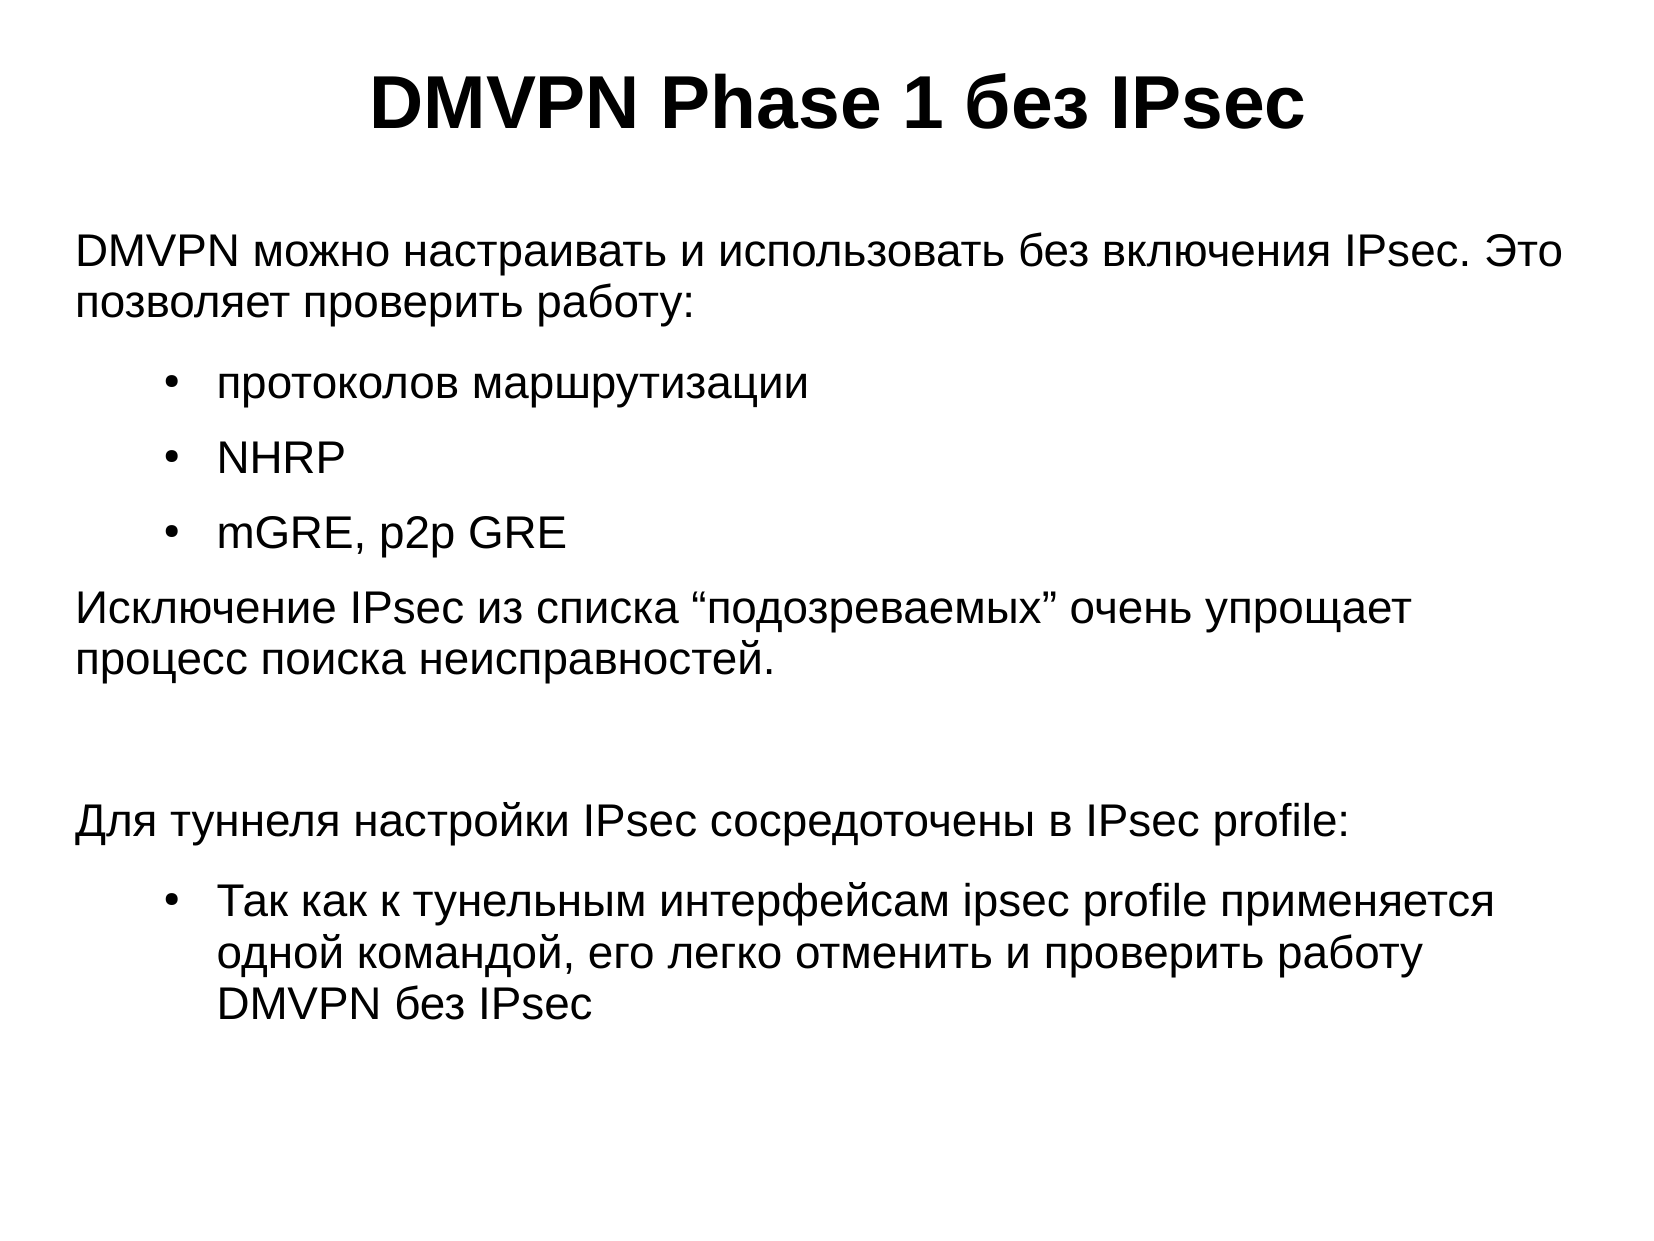

DMVPN Phase 1 без IPsec
# DMVPN можно настраивать и использовать без включения IPsec. Это позволяет проверить работу:
протоколов маршрутизации
NHRP
mGRE, p2p GRE
Исключение IPsec из списка “подозреваемых” очень упрощает процесс поиска неисправностей.
Для туннеля настройки IPsec сосредоточены в IPsec profile:
Так как к тунельным интерфейсам ipsec profile применяется одной командой, его легко отменить и проверить работу DMVPN без IPsec